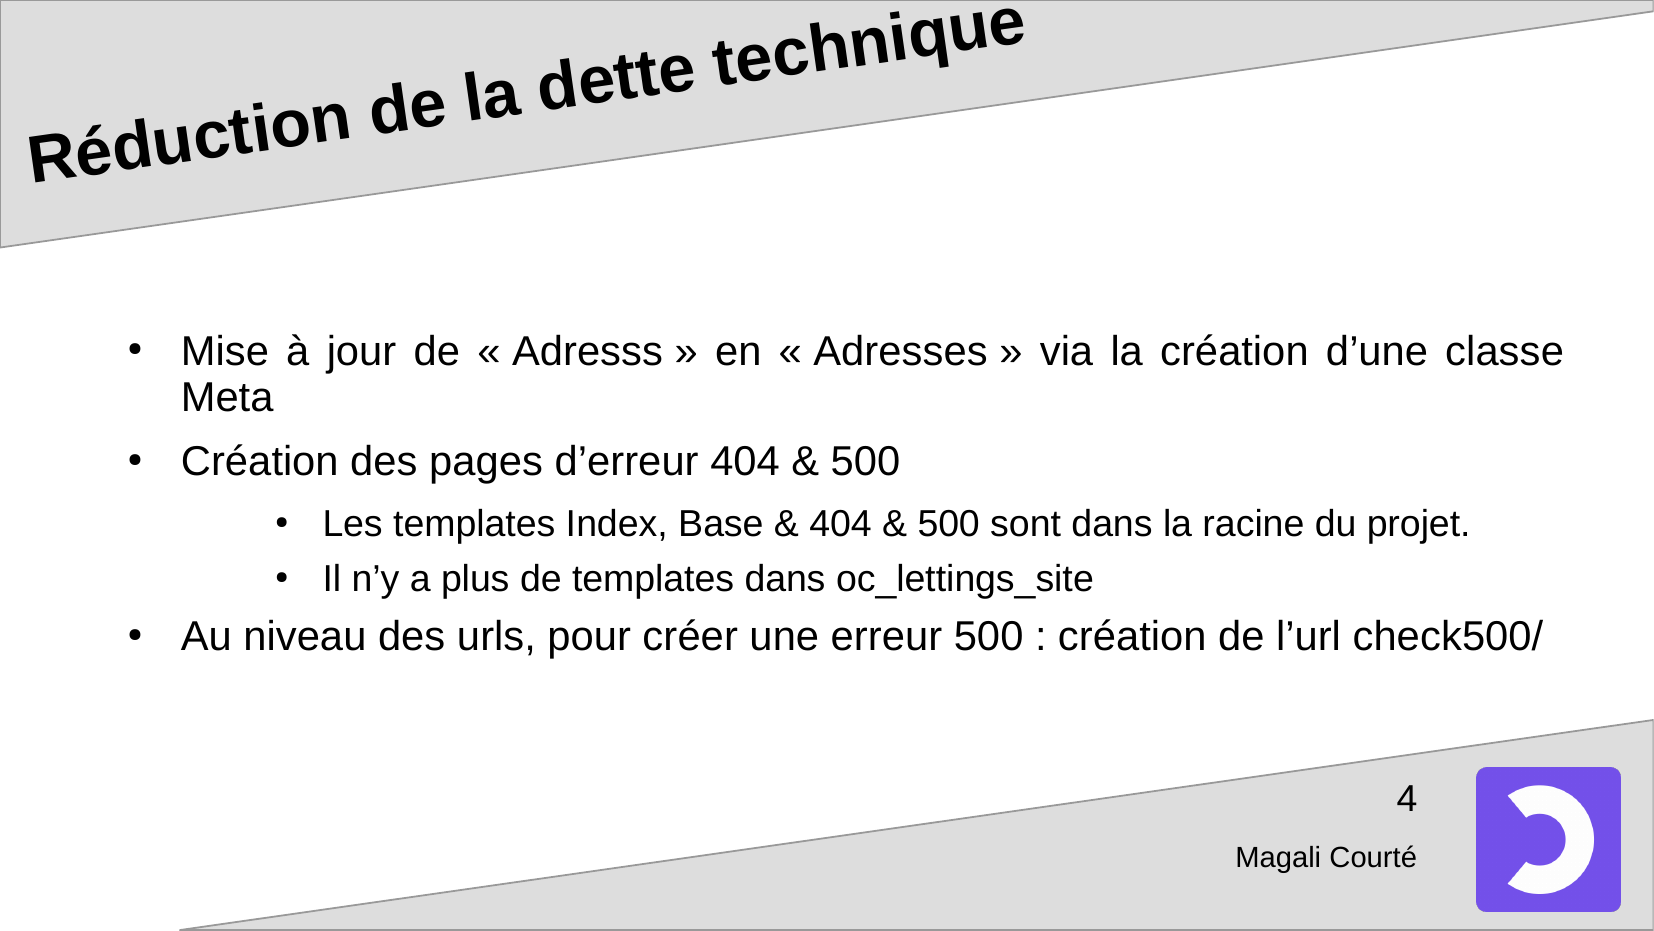

# Réduction de la dette technique
Mise à jour de « Adresss » en « Adresses » via la création d’une classe Meta
Création des pages d’erreur 404 & 500
Les templates Index, Base & 404 & 500 sont dans la racine du projet.
Il n’y a plus de templates dans oc_lettings_site
Au niveau des urls, pour créer une erreur 500 : création de l’url check500/
4